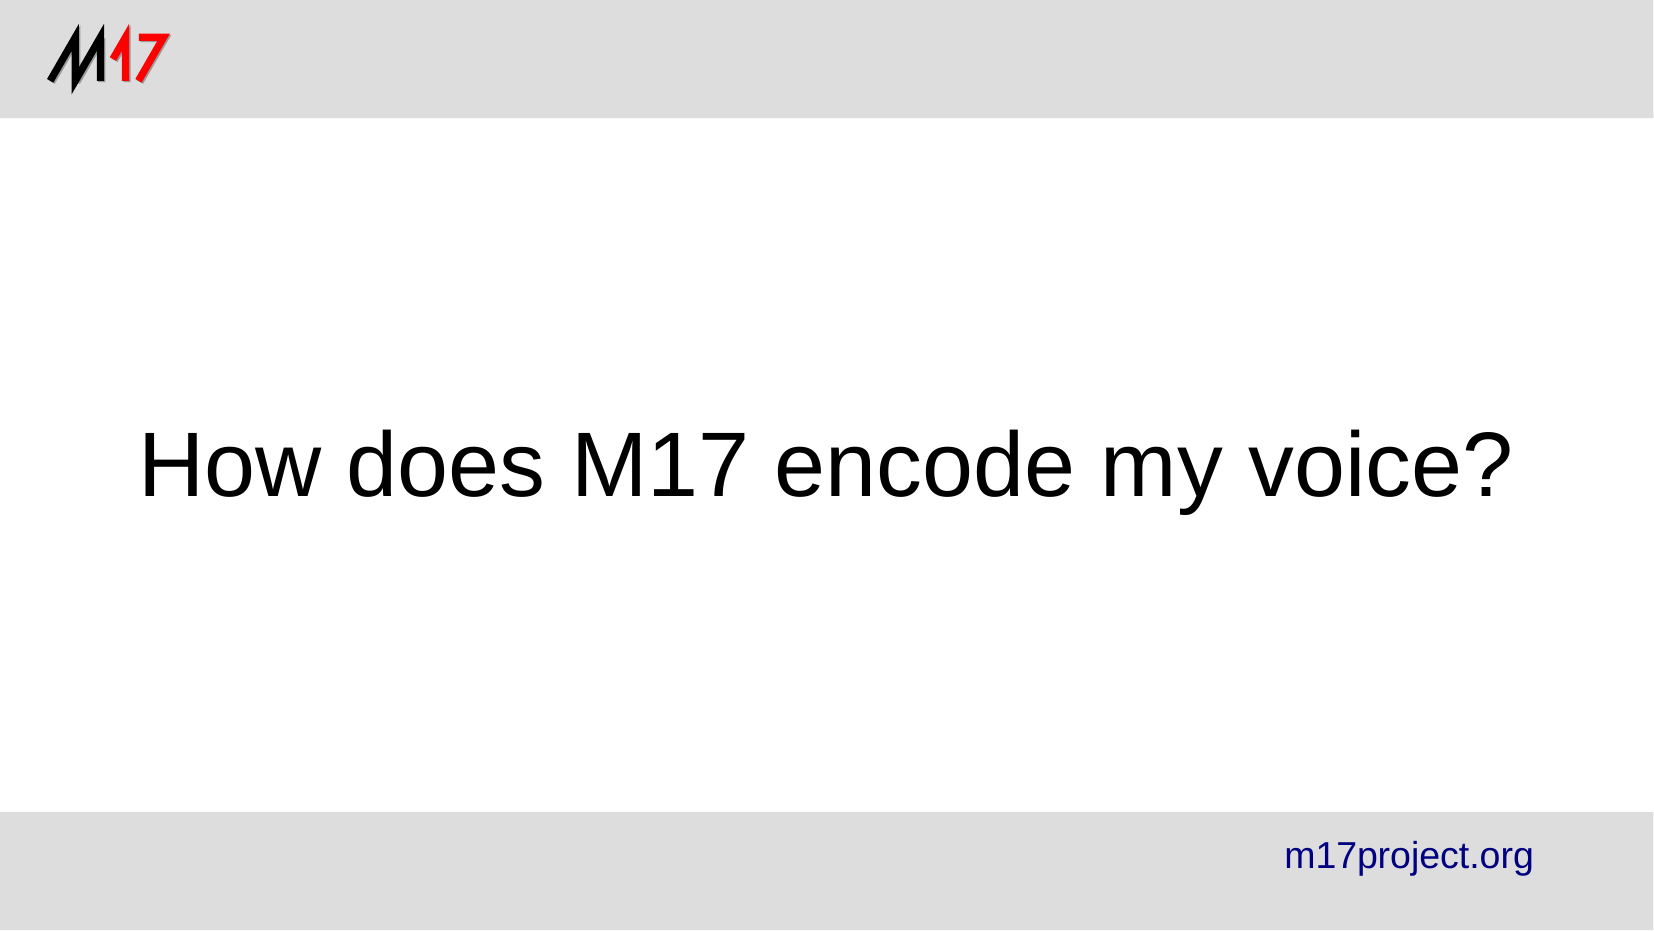

# How does M17 encode my voice?
m17project.org